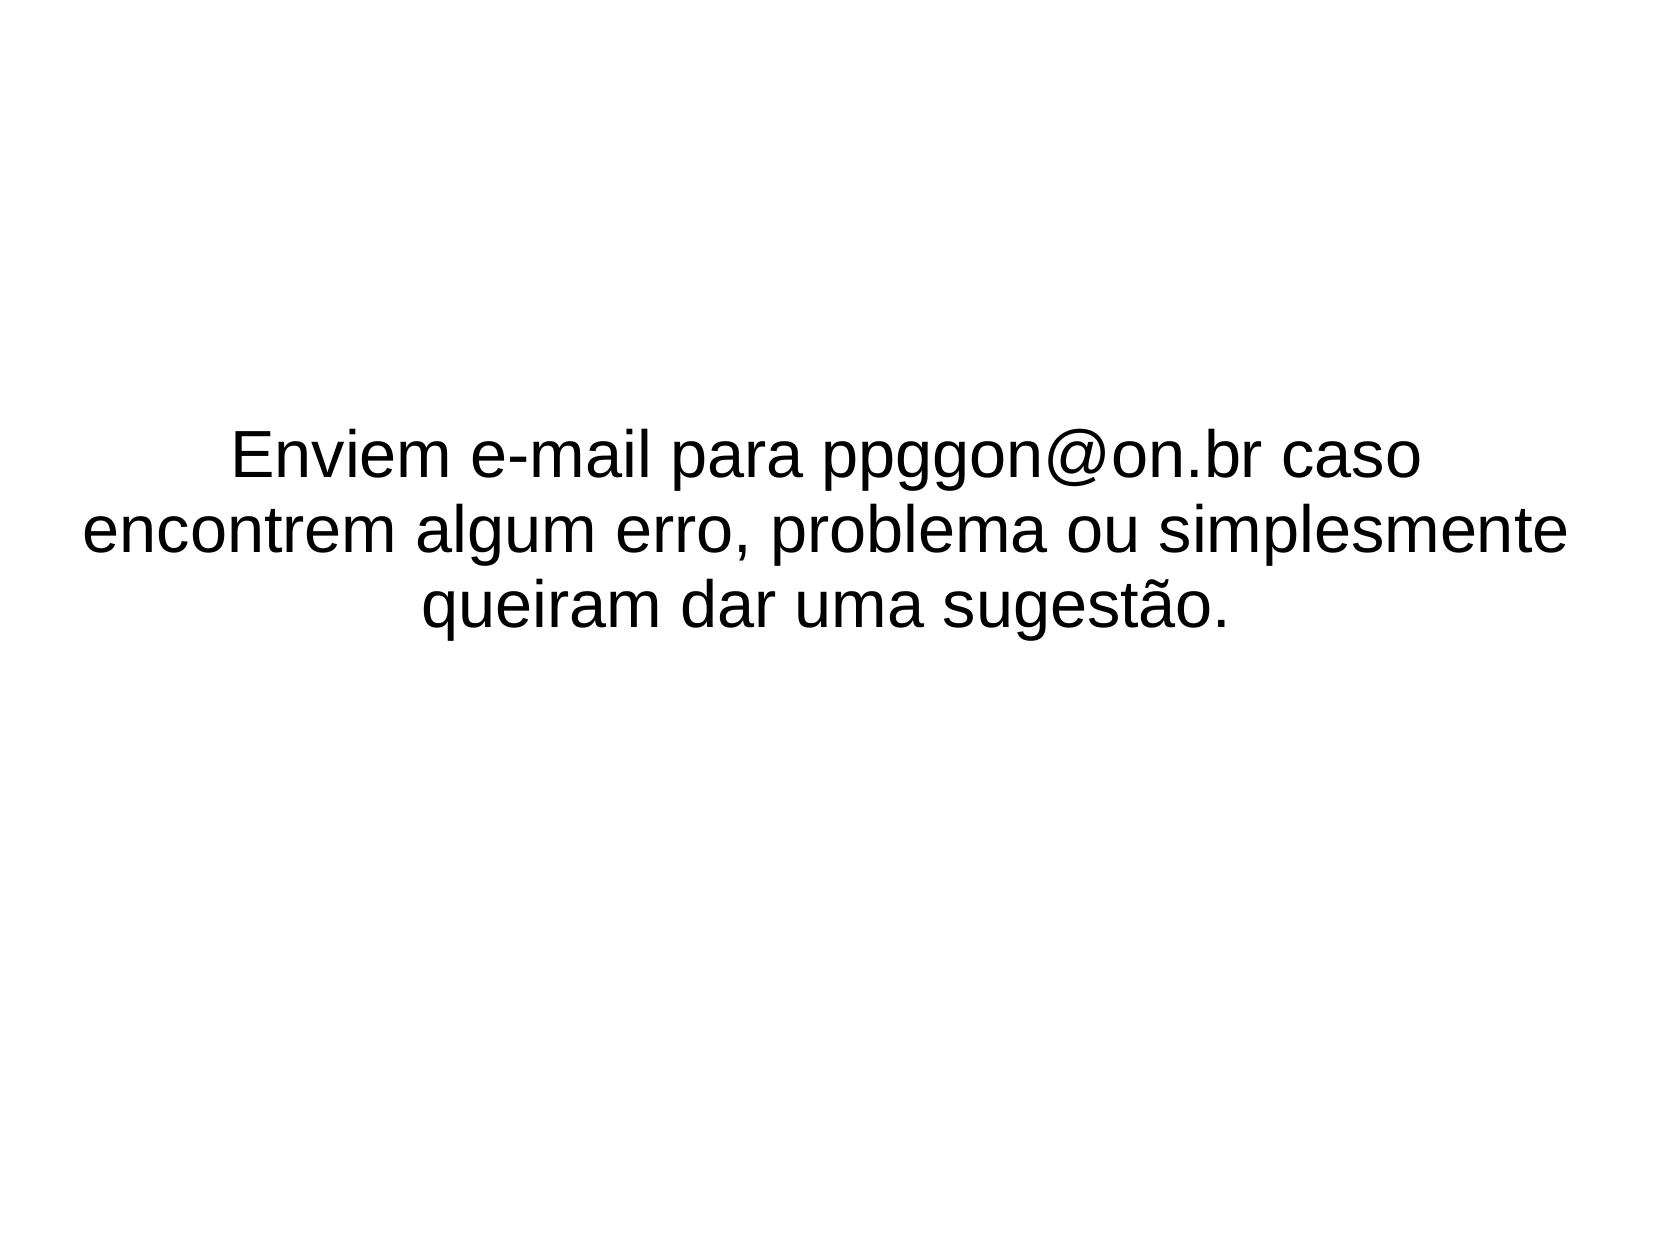

# Enviem e-mail para ppggon@on.br caso encontrem algum erro, problema ou simplesmente queiram dar uma sugestão.